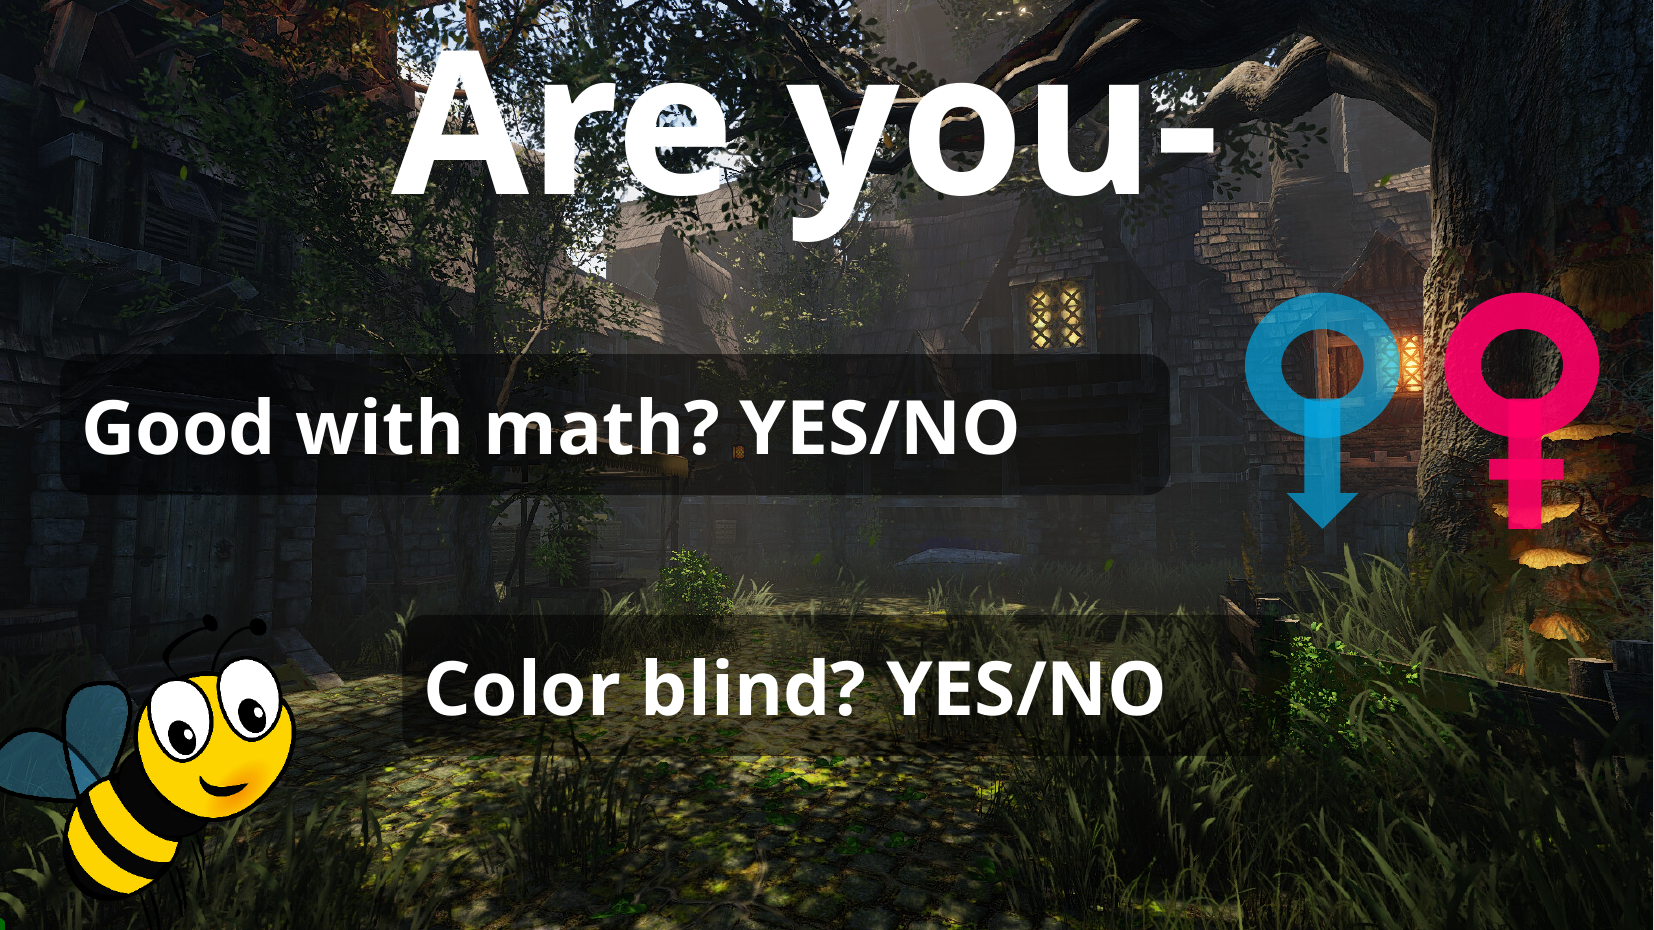

Are you-
Good with math? YES/NO
Color blind? YES/NO
#